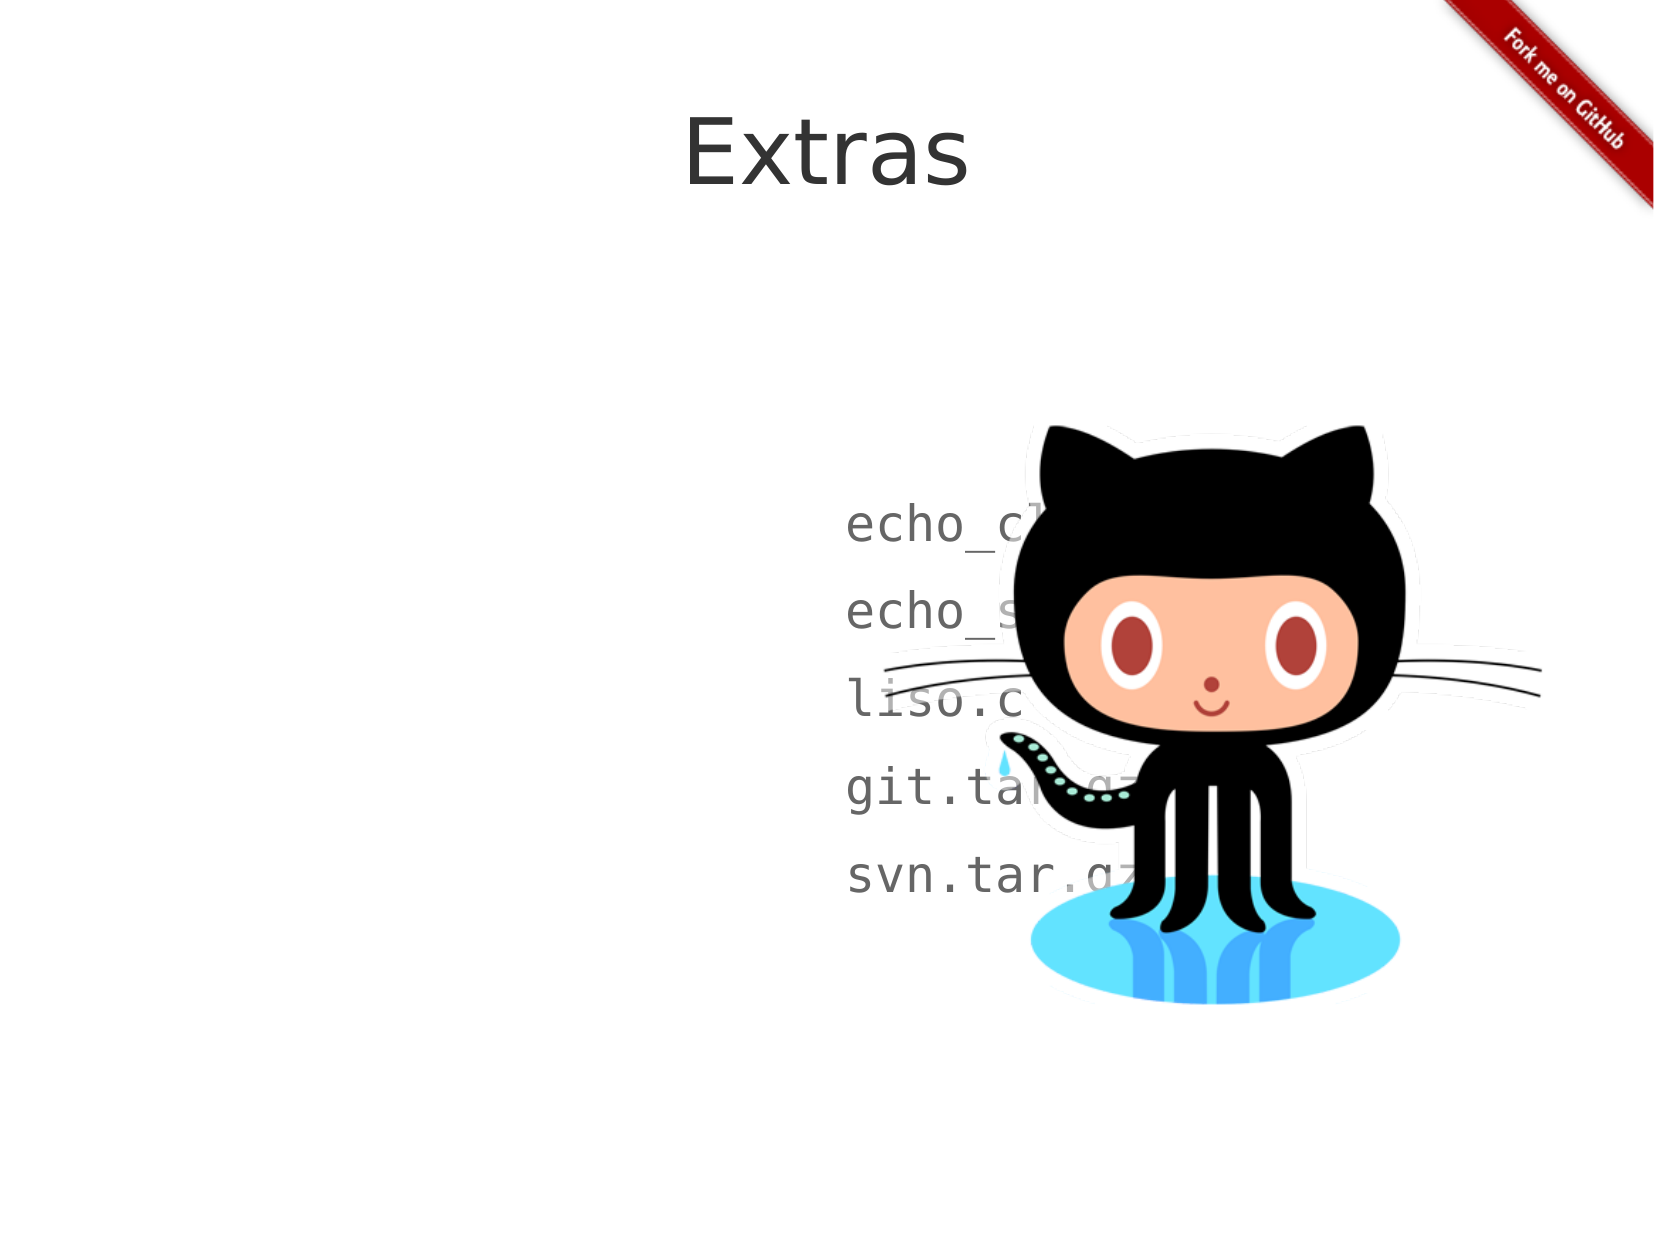

# Extras
echo_client.c
echo_server.c
liso.c
git.tar.gz
svn.tar.gz